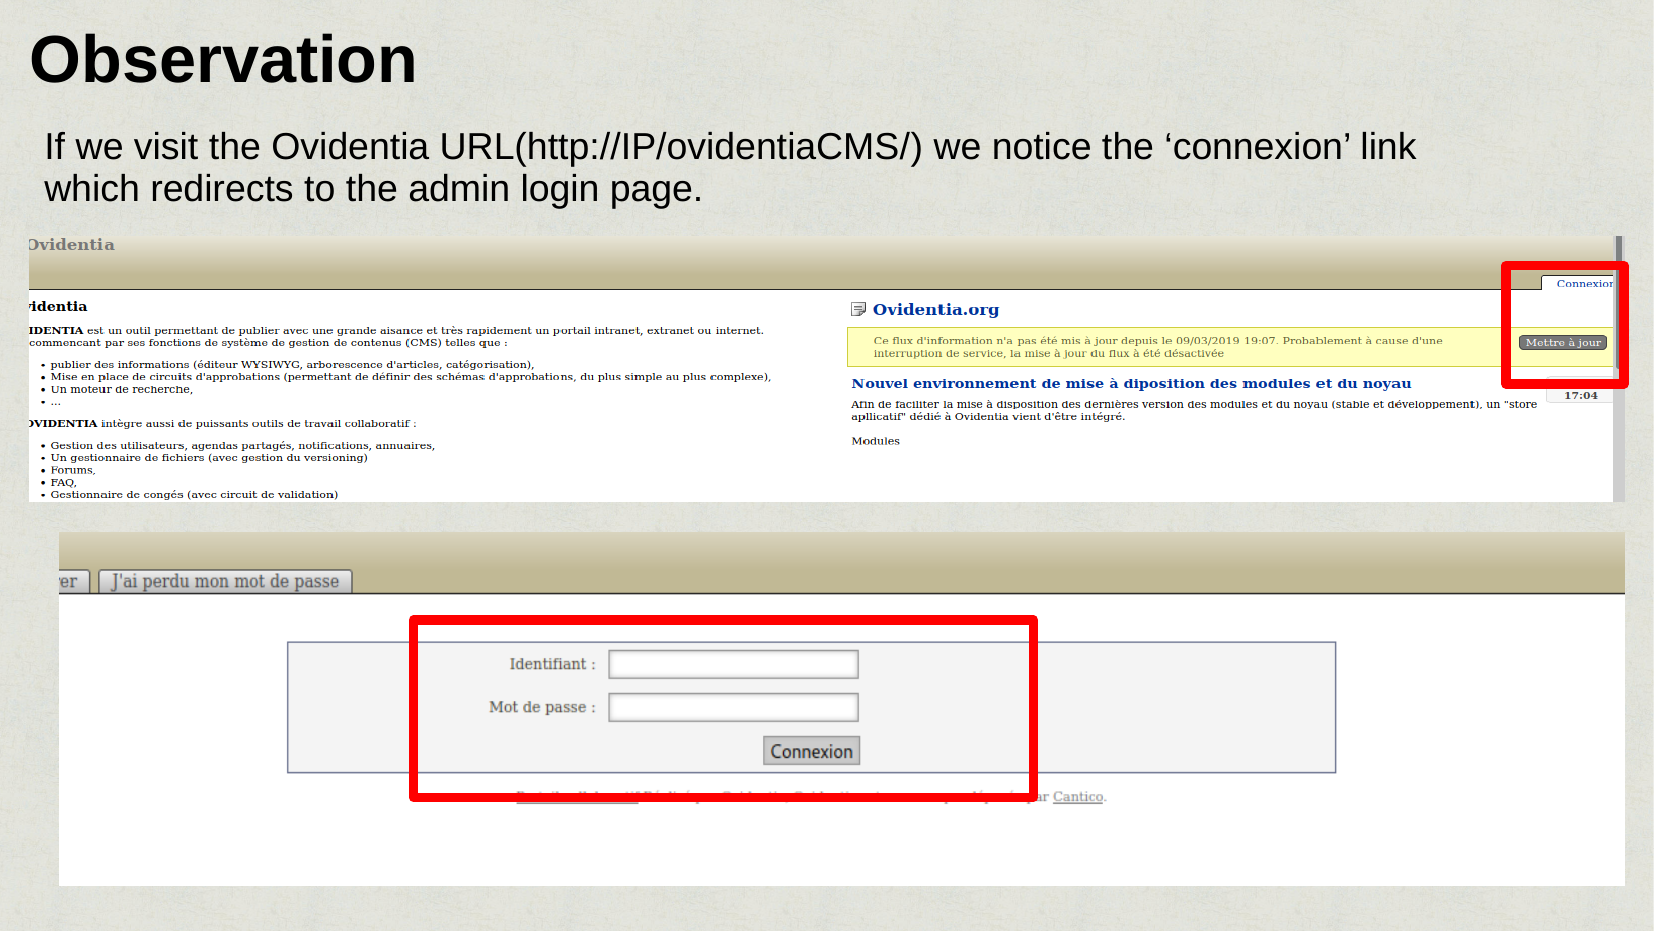

# Observation
If we visit the Ovidentia URL(http://IP/ovidentiaCMS/) we notice the ‘connexion’ link which redirects to the admin login page.